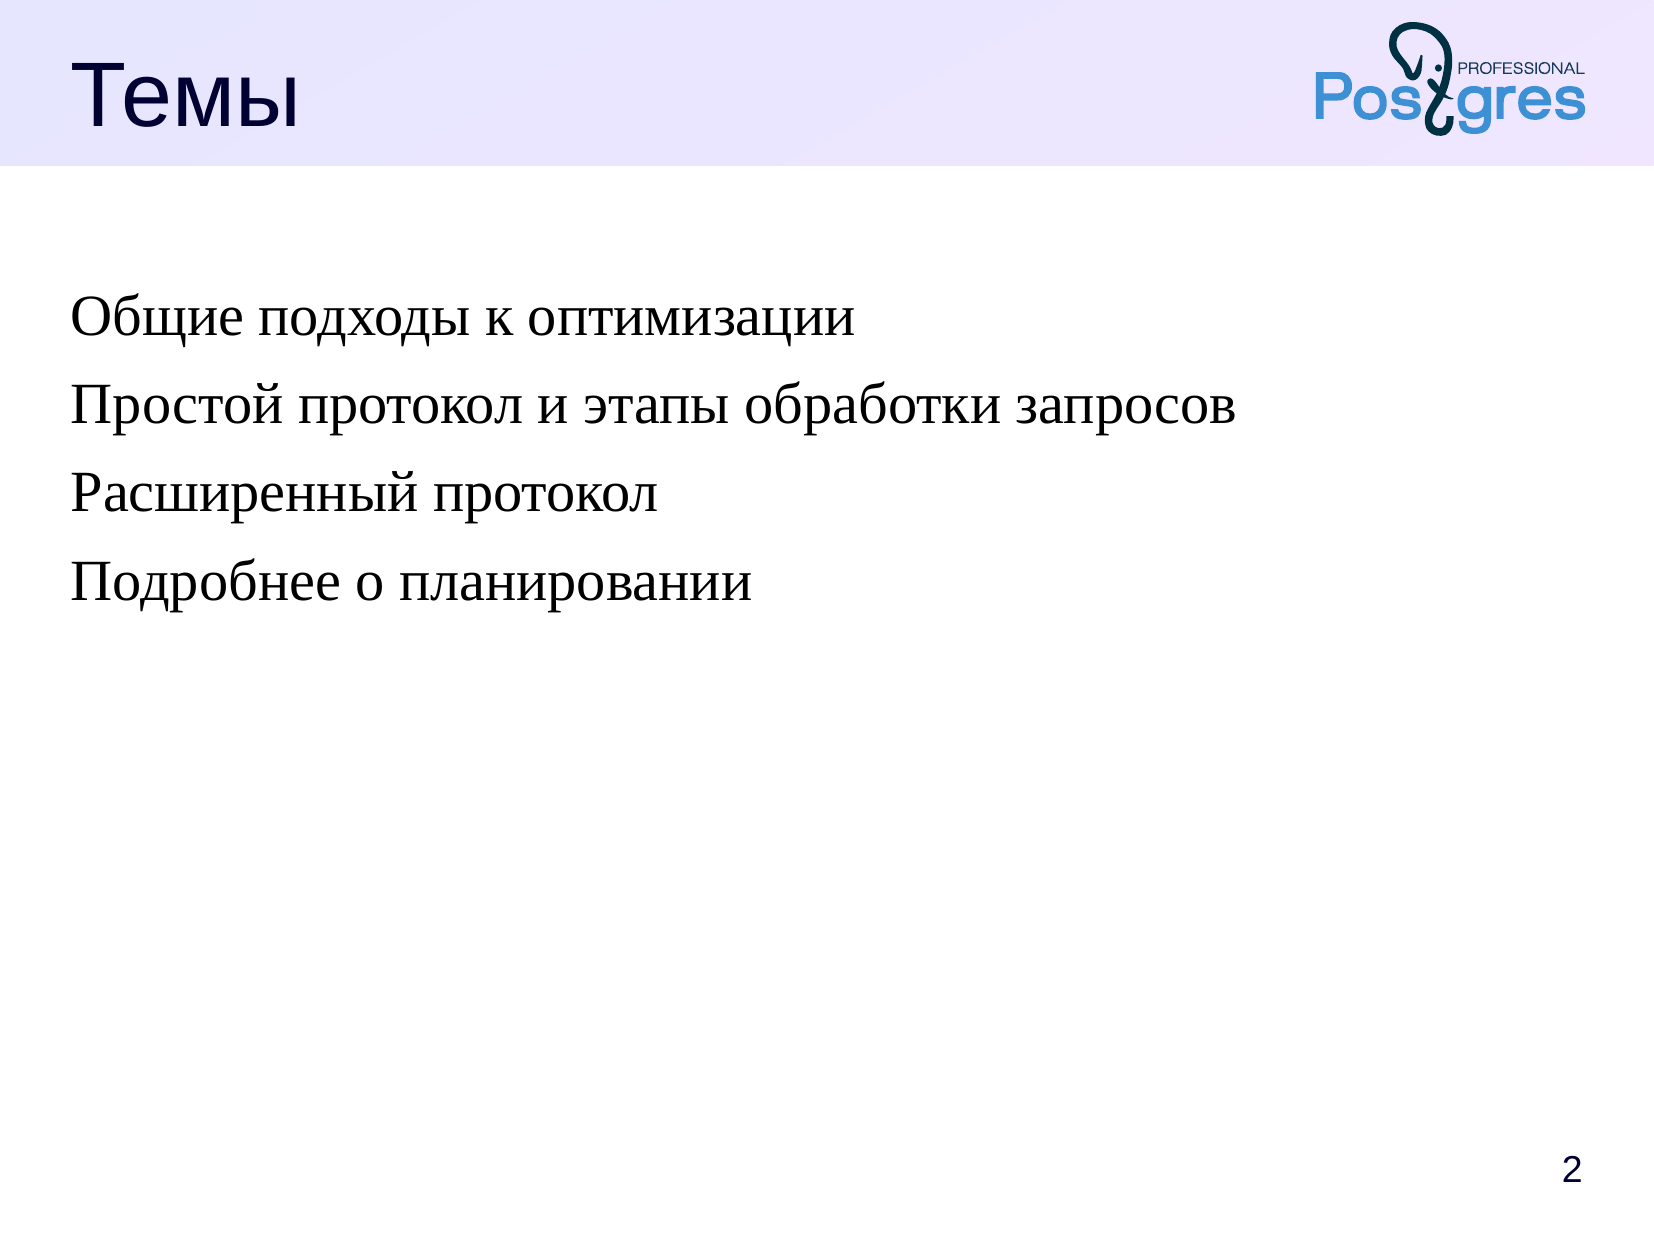

# Темы
Общие подходы к оптимизации
Простой протокол и этапы обработки запросов
Расширенный протокол
Подробнее о планировании